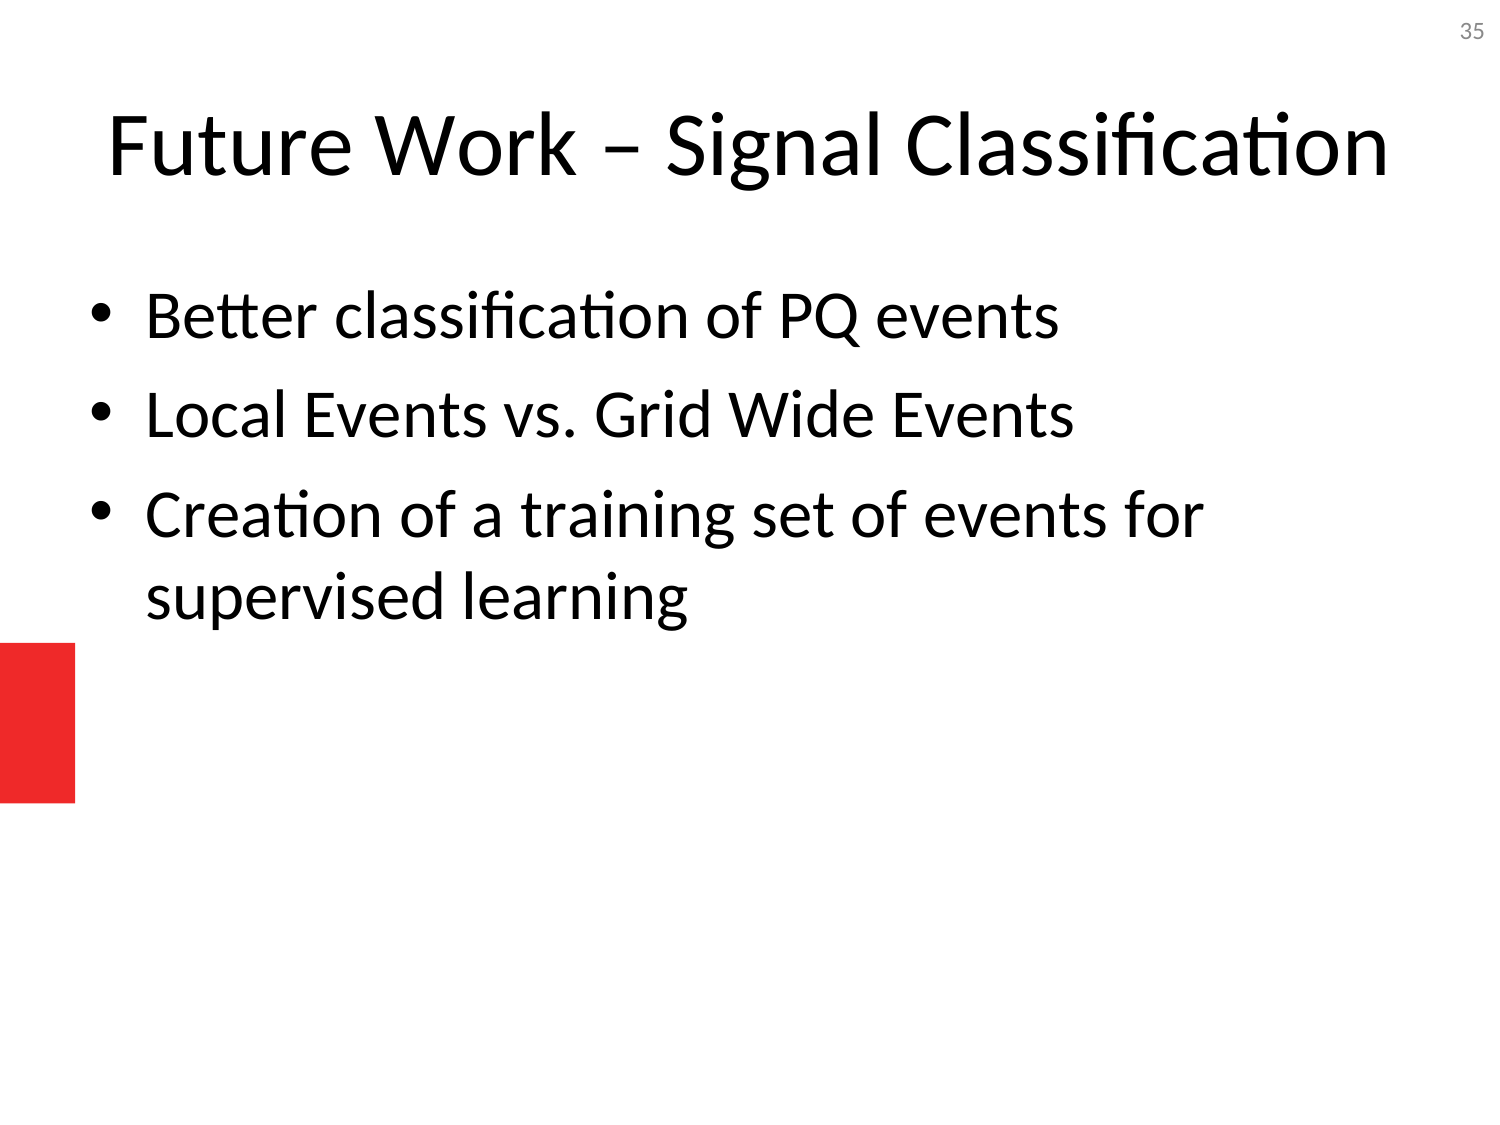

Future Work – Signal Classification
Better classification of PQ events
Local Events vs. Grid Wide Events
Creation of a training set of events for supervised learning